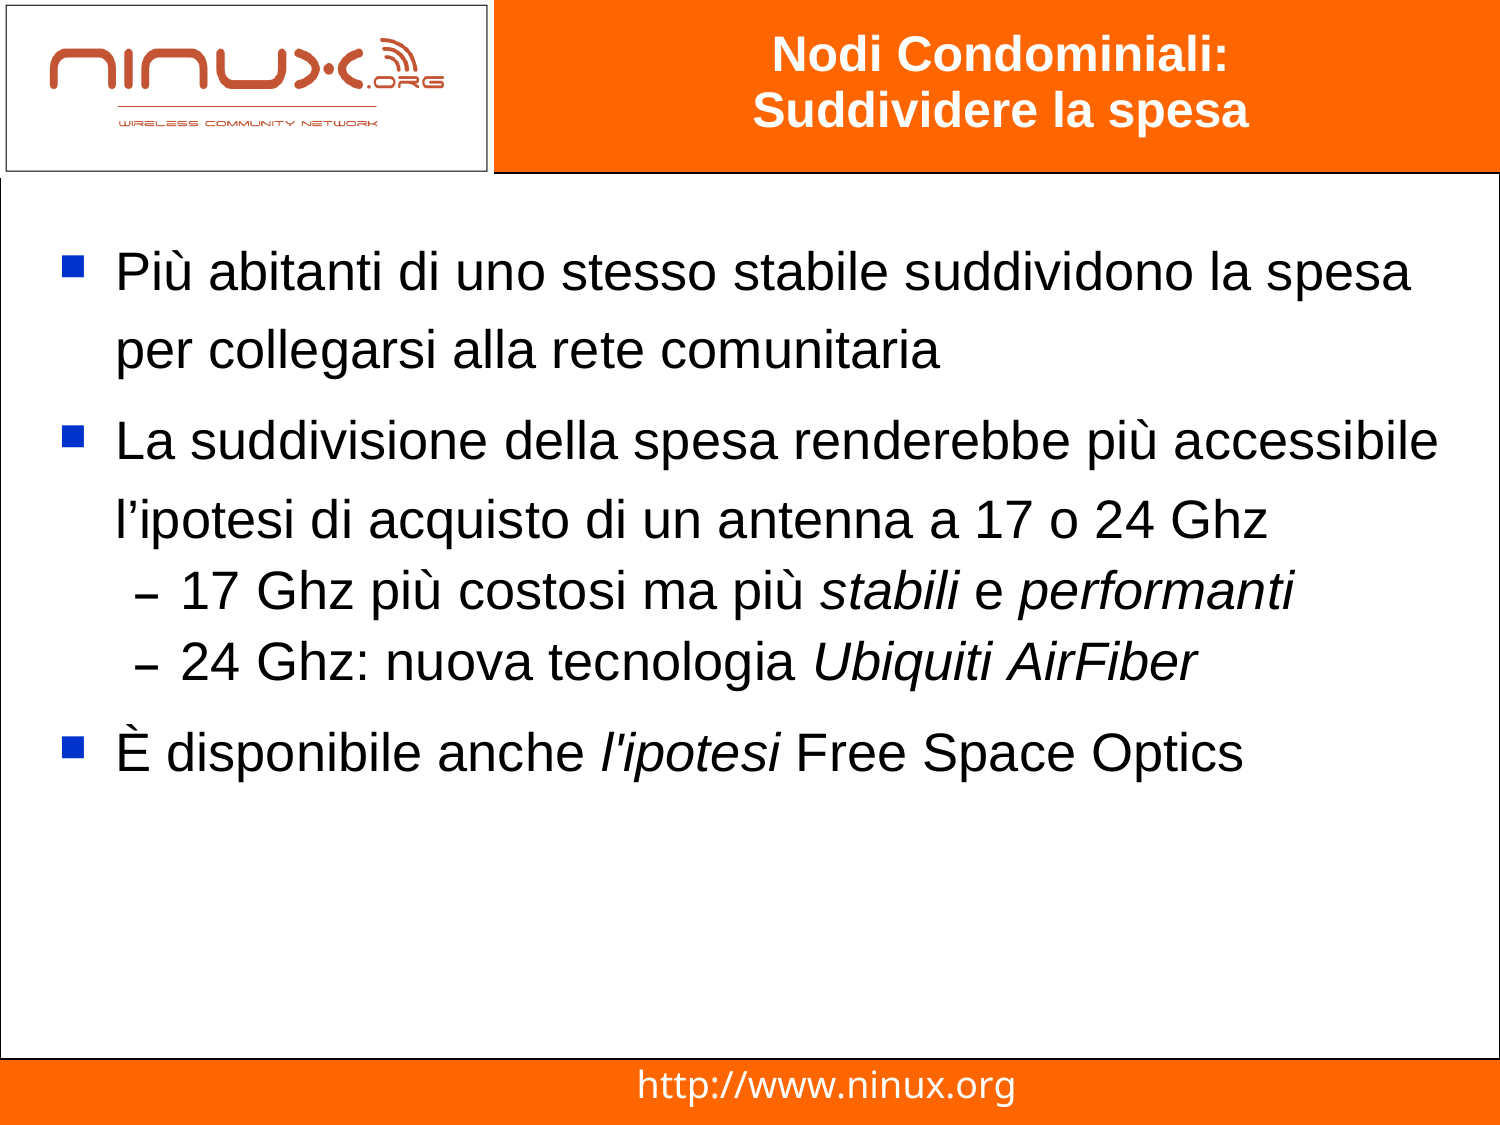

Nodi Condominiali:
Suddividere la spesa
# Più abitanti di uno stesso stabile suddividono la spesa per collegarsi alla rete comunitaria
La suddivisione della spesa renderebbe più accessibile l’ipotesi di acquisto di un antenna a 17 o 24 Ghz
17 Ghz più costosi ma più stabili e performanti
24 Ghz: nuova tecnologia Ubiquiti AirFiber
È disponibile anche l'ipotesi Free Space Optics
http://www.ninux.org